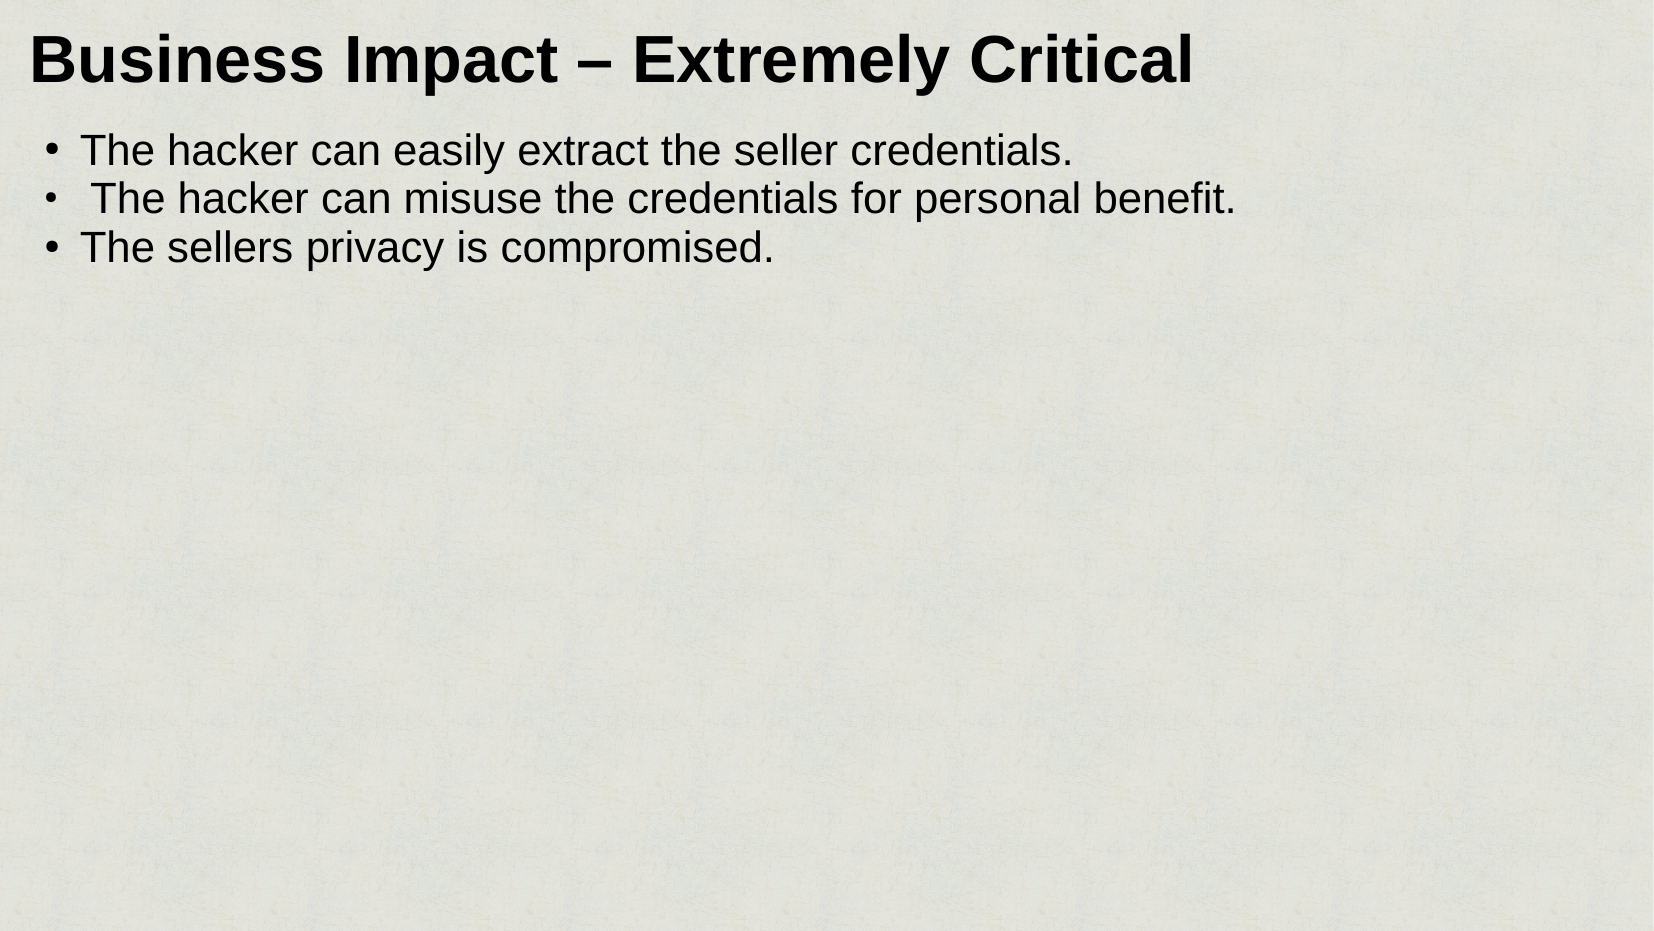

# Business Impact – Extremely Critical
The hacker can easily extract the seller credentials.
 The hacker can misuse the credentials for personal benefit.
The sellers privacy is compromised.